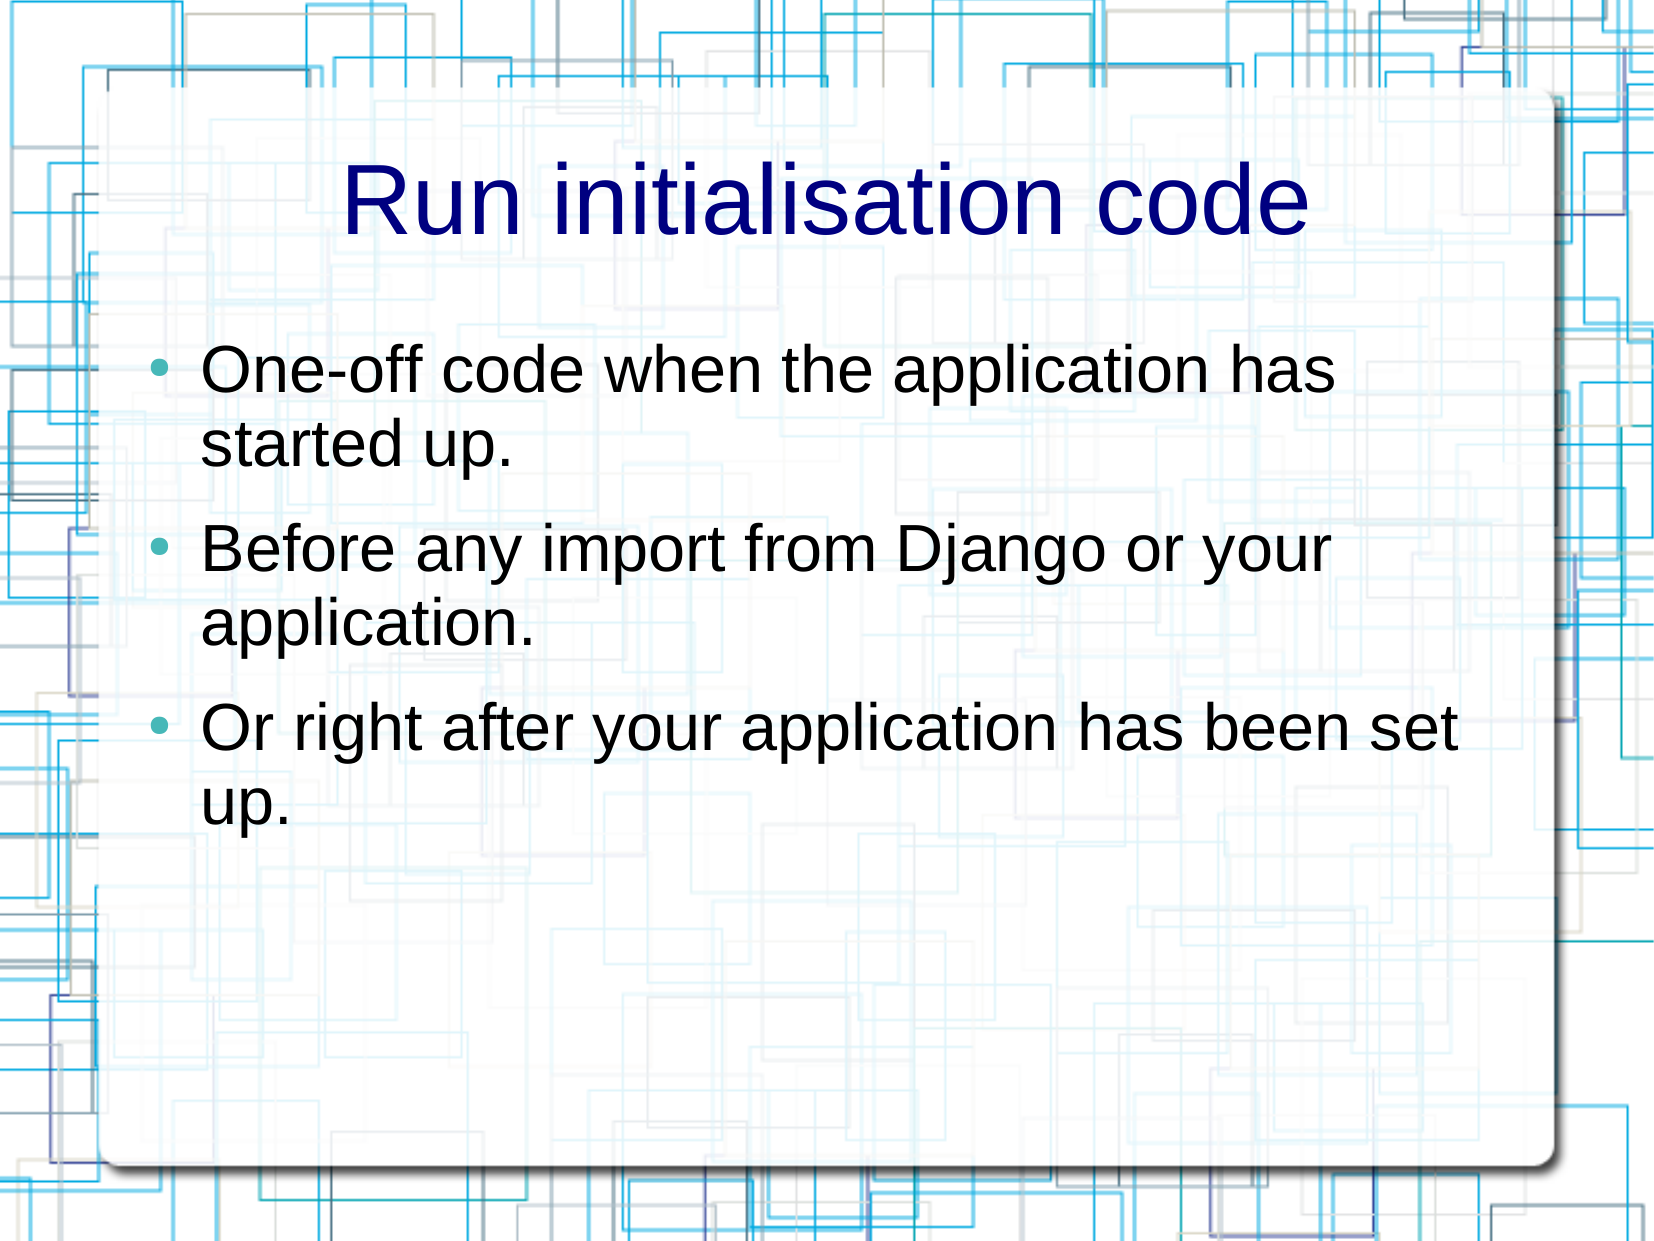

# Run initialisation code
One-off code when the application has started up.
Before any import from Django or your application.
Or right after your application has been set up.